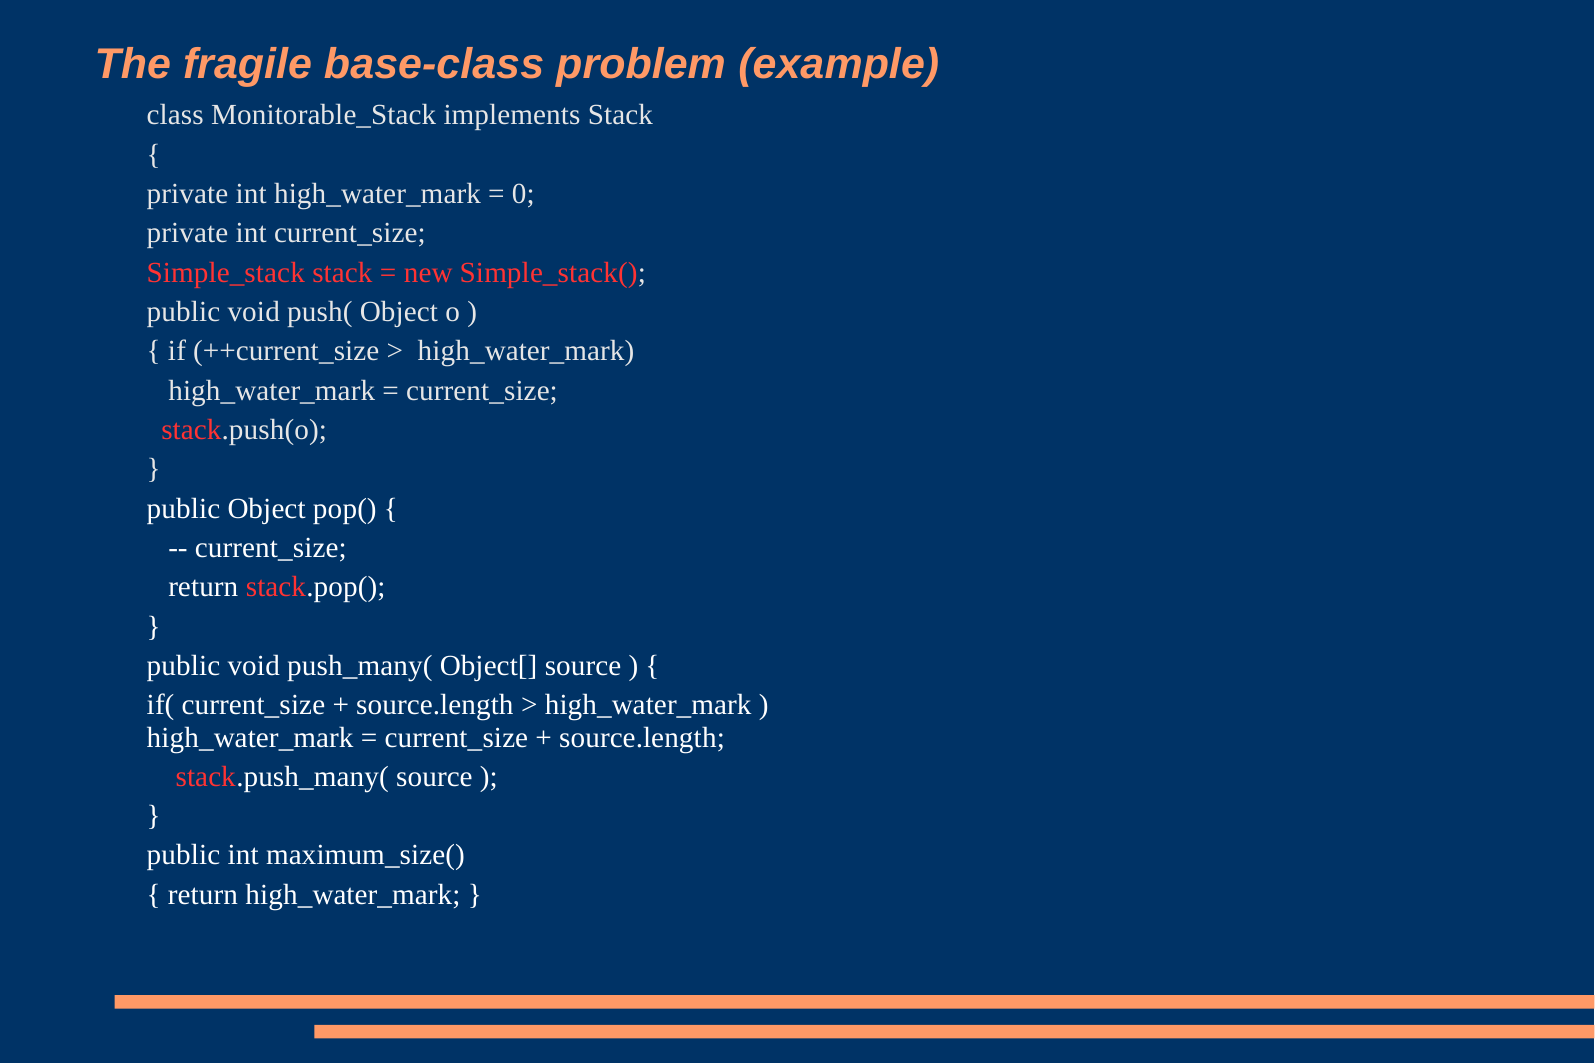

# The fragile base-class problem (example)
class Monitorable_Stack implements Stack
{
private int high_water_mark = 0;
private int current_size;
Simple_stack stack = new Simple_stack();
public void push( Object o )
{ if (++current_size > high_water_mark)
 high_water_mark = current_size;
 stack.push(o);
}
public Object pop() {
 -- current_size;
 return stack.pop();
}
public void push_many( Object[] source ) {
if( current_size + source.length > high_water_mark ) high_water_mark = current_size + source.length;
 stack.push_many( source );
}
public int maximum_size()
{ return high_water_mark; }